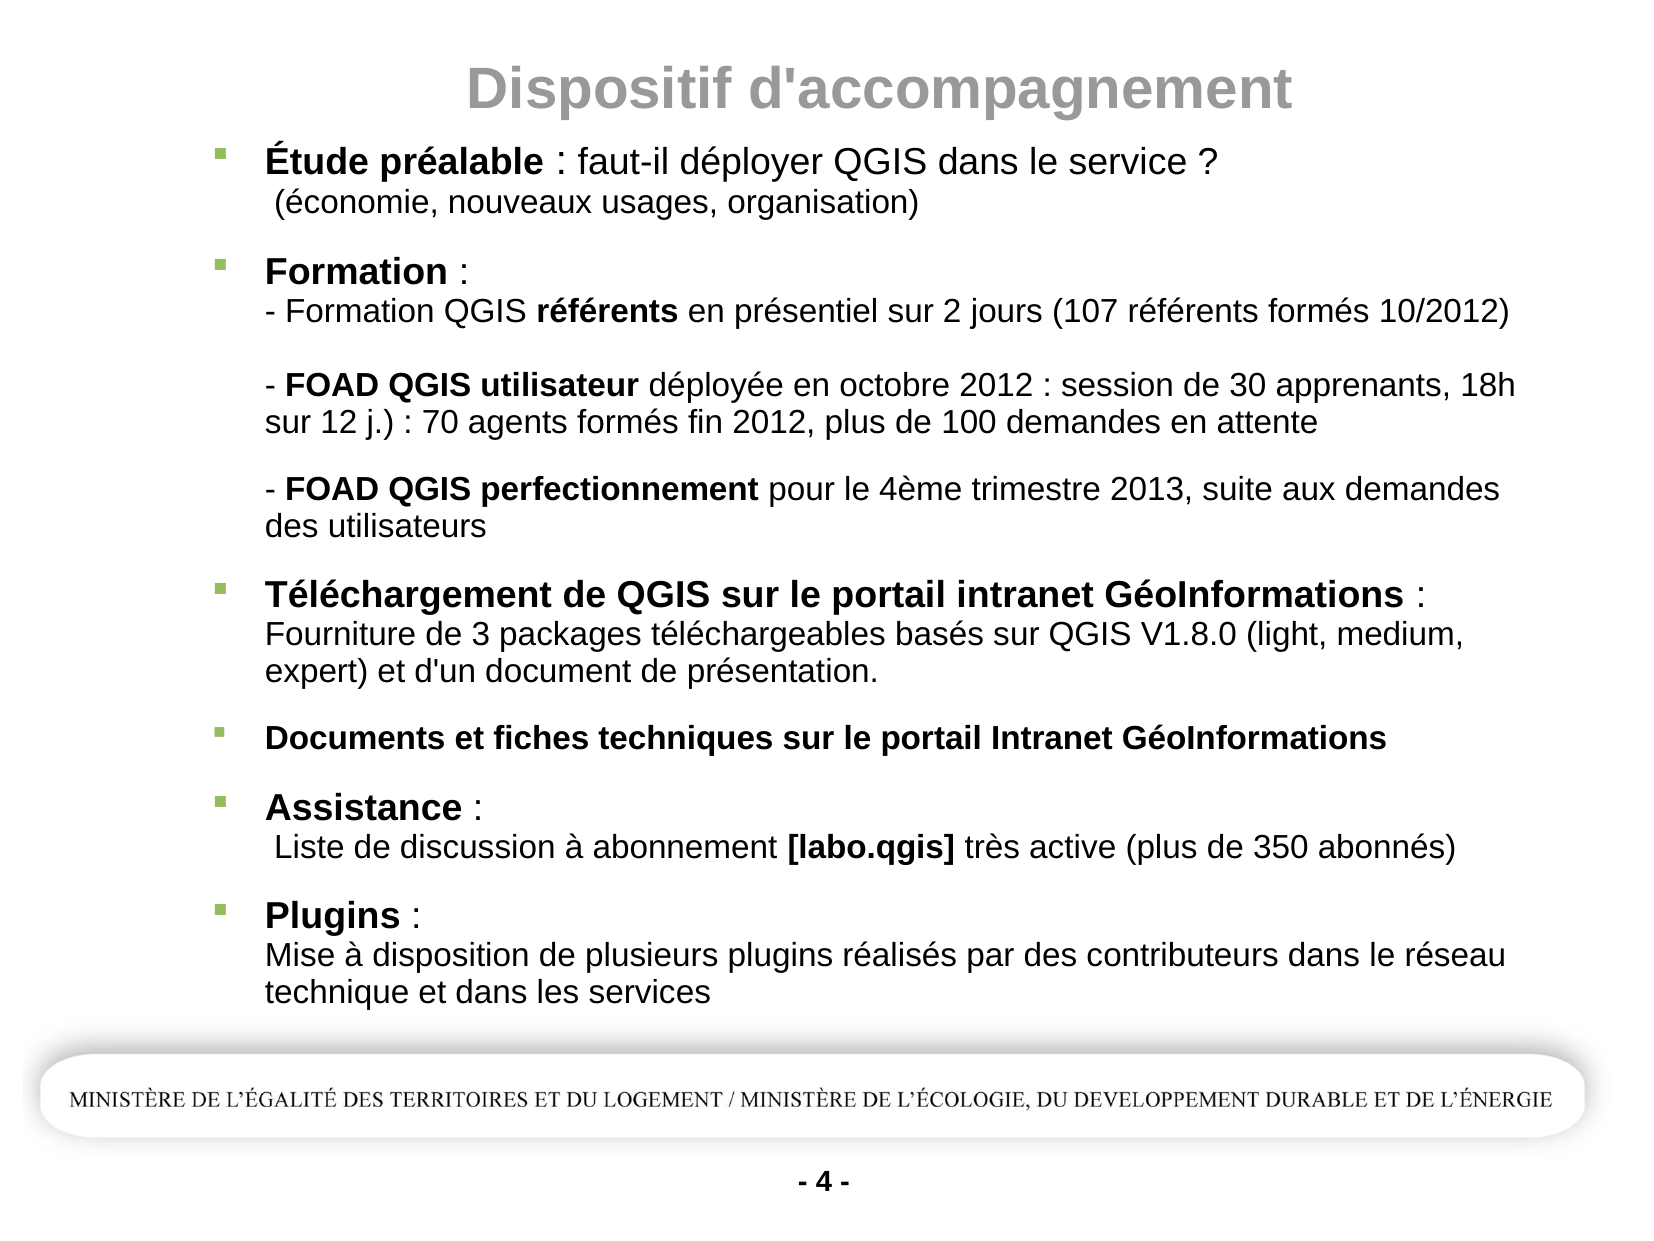

Dispositif d'accompagnement
Étude préalable : faut-il déployer QGIS dans le service ?
 (économie, nouveaux usages, organisation)
Formation :
- Formation QGIS référents en présentiel sur 2 jours (107 référents formés 10/2012)
- FOAD QGIS utilisateur déployée en octobre 2012 : session de 30 apprenants, 18h sur 12 j.) : 70 agents formés fin 2012, plus de 100 demandes en attente
- FOAD QGIS perfectionnement pour le 4ème trimestre 2013, suite aux demandes des utilisateurs
Téléchargement de QGIS sur le portail intranet GéoInformations :
Fourniture de 3 packages téléchargeables basés sur QGIS V1.8.0 (light, medium, expert) et d'un document de présentation.
Documents et fiches techniques sur le portail Intranet GéoInformations
Assistance :
 Liste de discussion à abonnement [labo.qgis] très active (plus de 350 abonnés)
Plugins :
Mise à disposition de plusieurs plugins réalisés par des contributeurs dans le réseau technique et dans les services